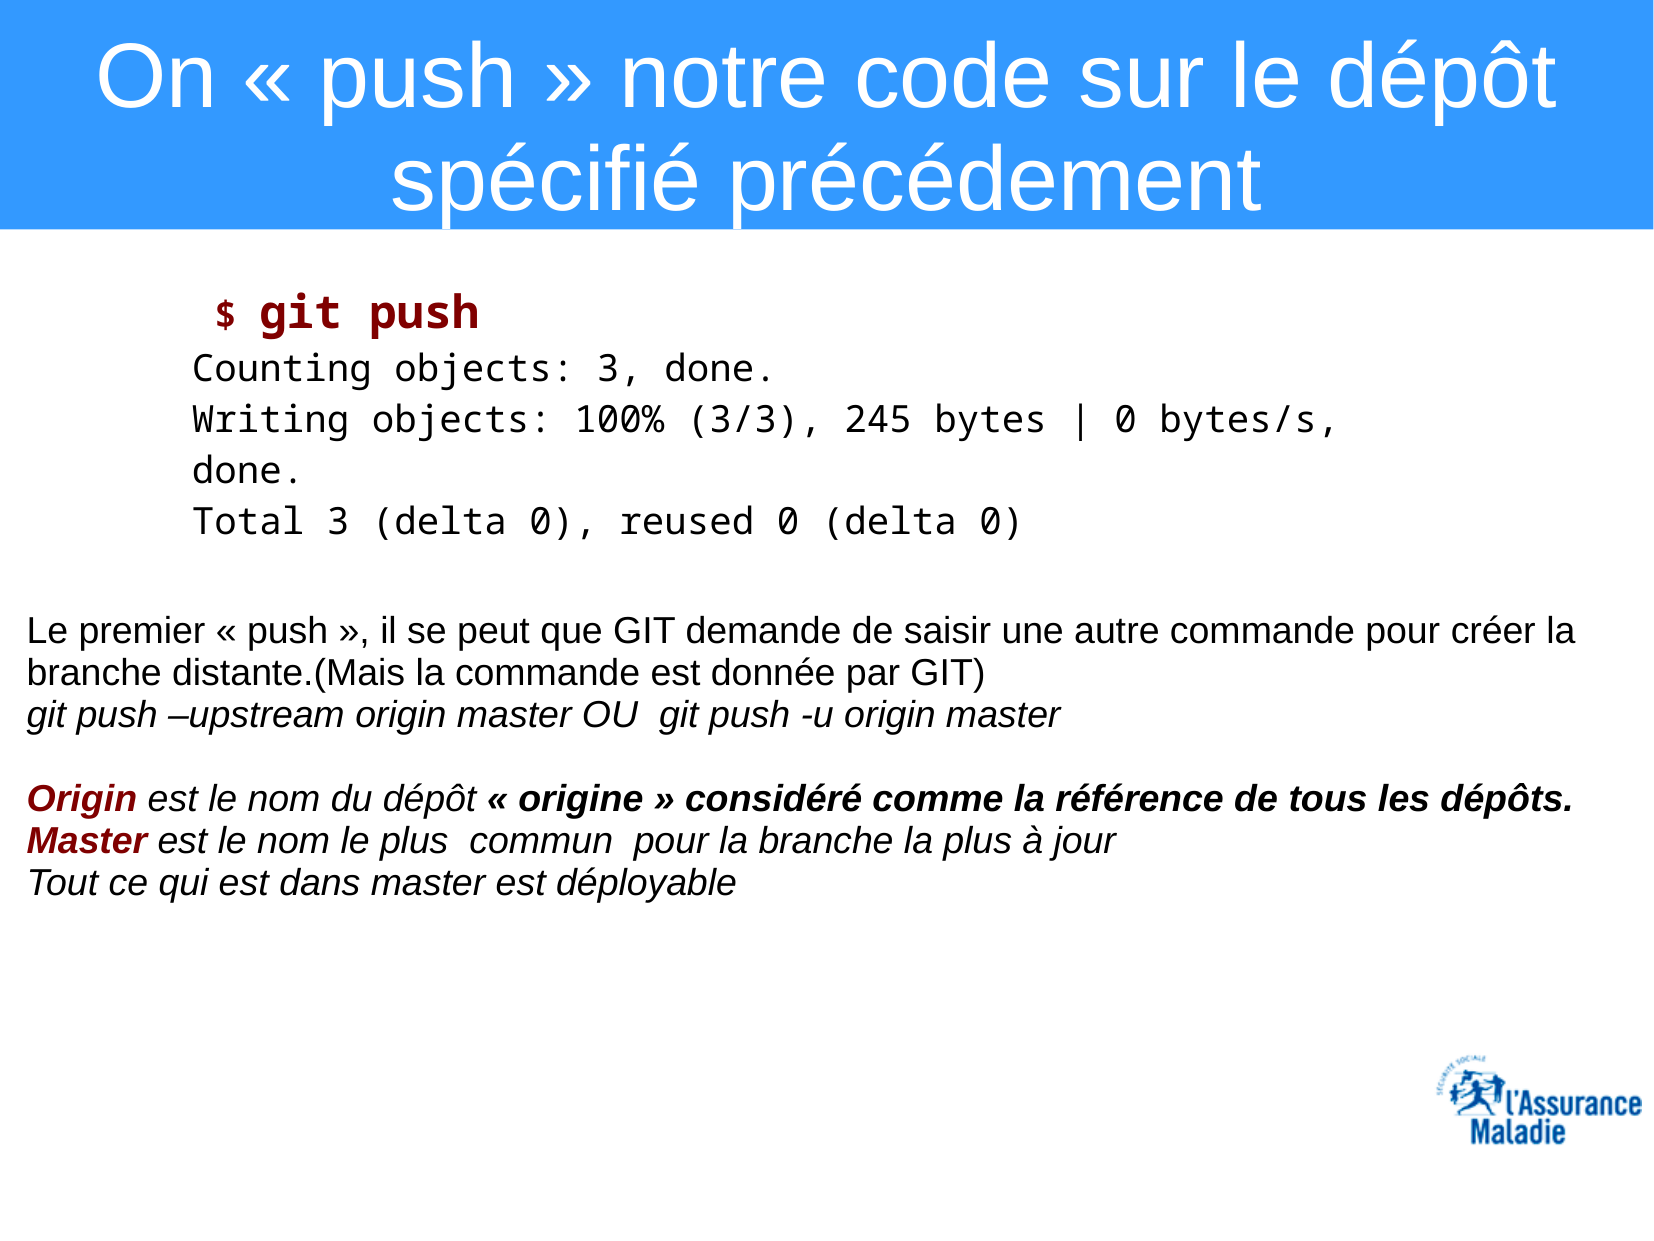

# On « push » notre code sur le dépôt spécifié précédement
 $ git push
Counting objects: 3, done.
Writing objects: 100% (3/3), 245 bytes | 0 bytes/s, done.
Total 3 (delta 0), reused 0 (delta 0)
Le premier « push », il se peut que GIT demande de saisir une autre commande pour créer la branche distante.(Mais la commande est donnée par GIT)
git push –upstream origin master OU git push -u origin master
Origin est le nom du dépôt « origine » considéré comme la référence de tous les dépôts.
Master est le nom le plus commun pour la branche la plus à jour
Tout ce qui est dans master est déployable